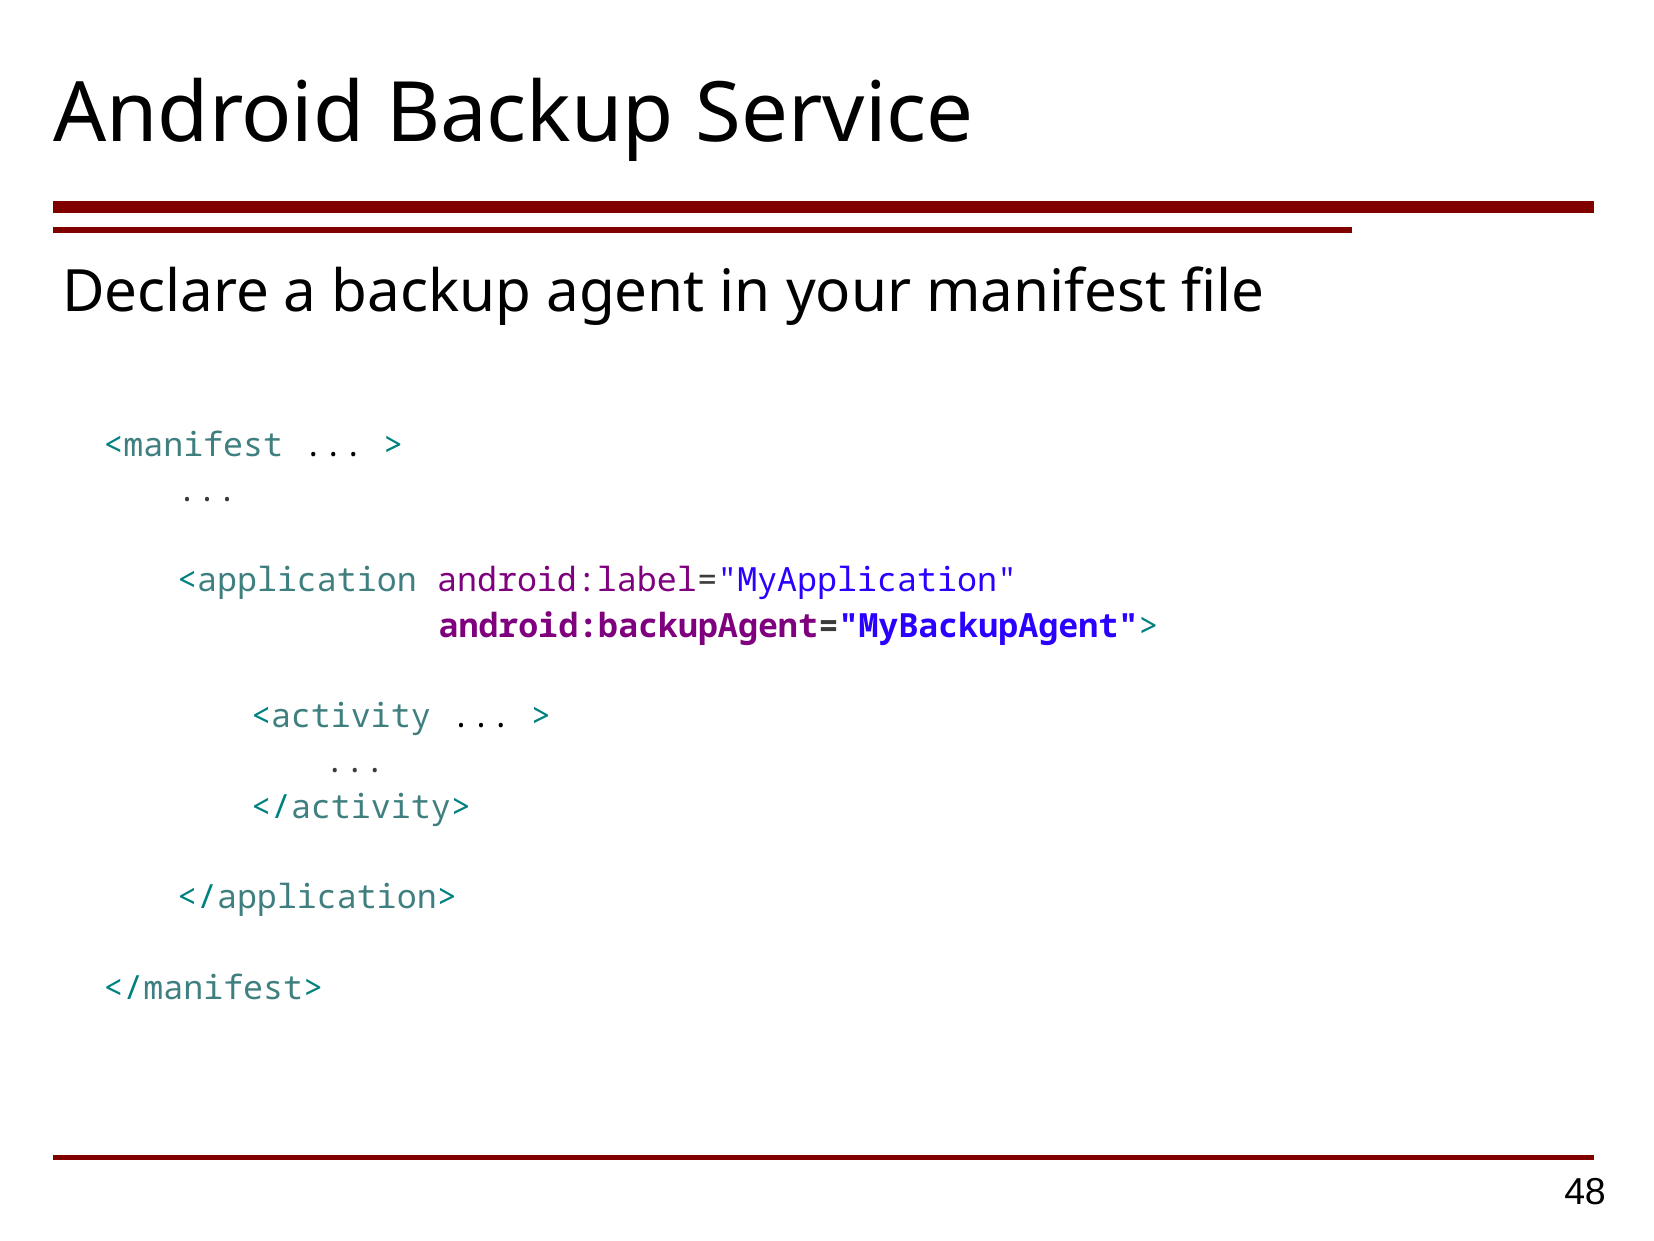

# Android Backup Service
Declare a backup agent in your manifest file
<manifest ... >
	...
	<application android:label="MyApplication"
				 android:backupAgent="MyBackupAgent">
		<activity ... >
			...
		</activity>
	</application>
</manifest>